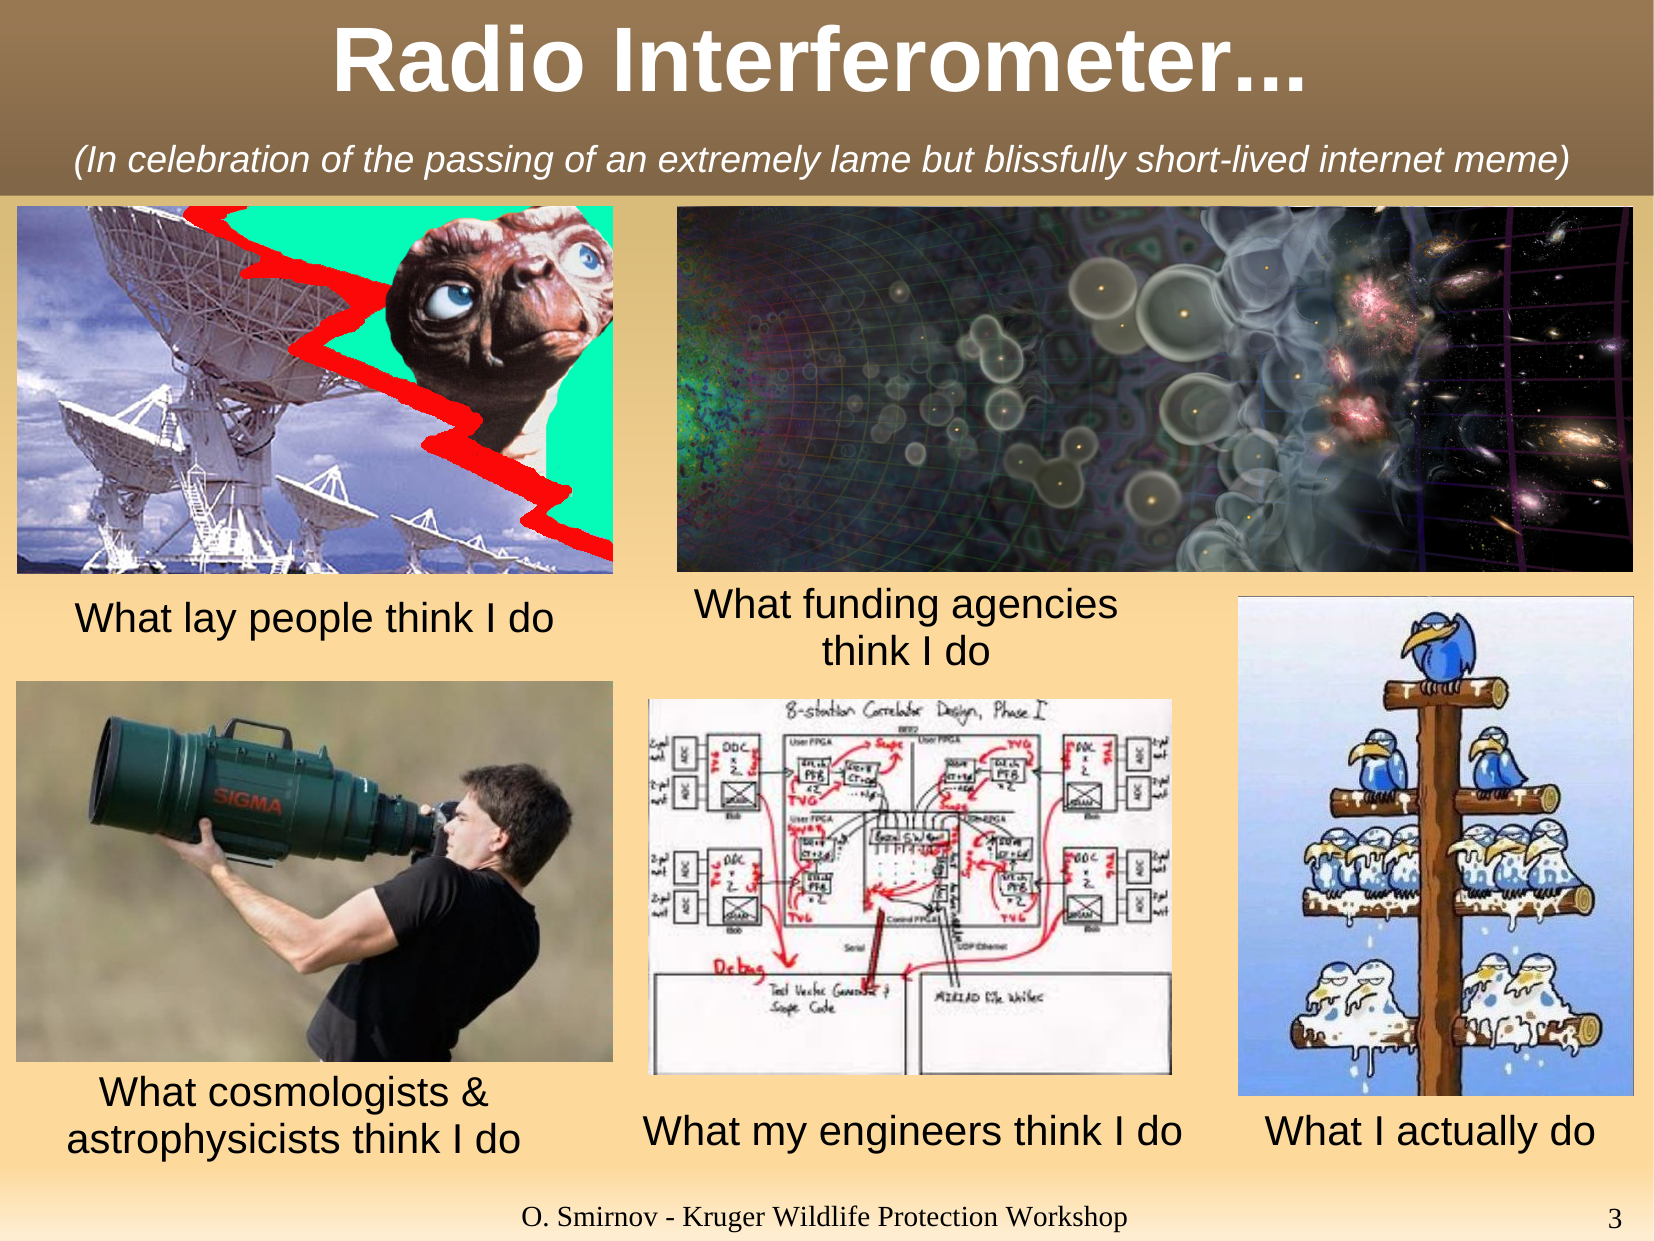

# Radio Interferometer...
(In celebration of the passing of an extremely lame but blissfully short-lived internet meme)
What funding agencies
think I do
What lay people think I do
What cosmologists & astrophysicists think I do
What my engineers think I do
What I actually do
O. Smirnov - Kruger Wildlife Protection Workshop
3